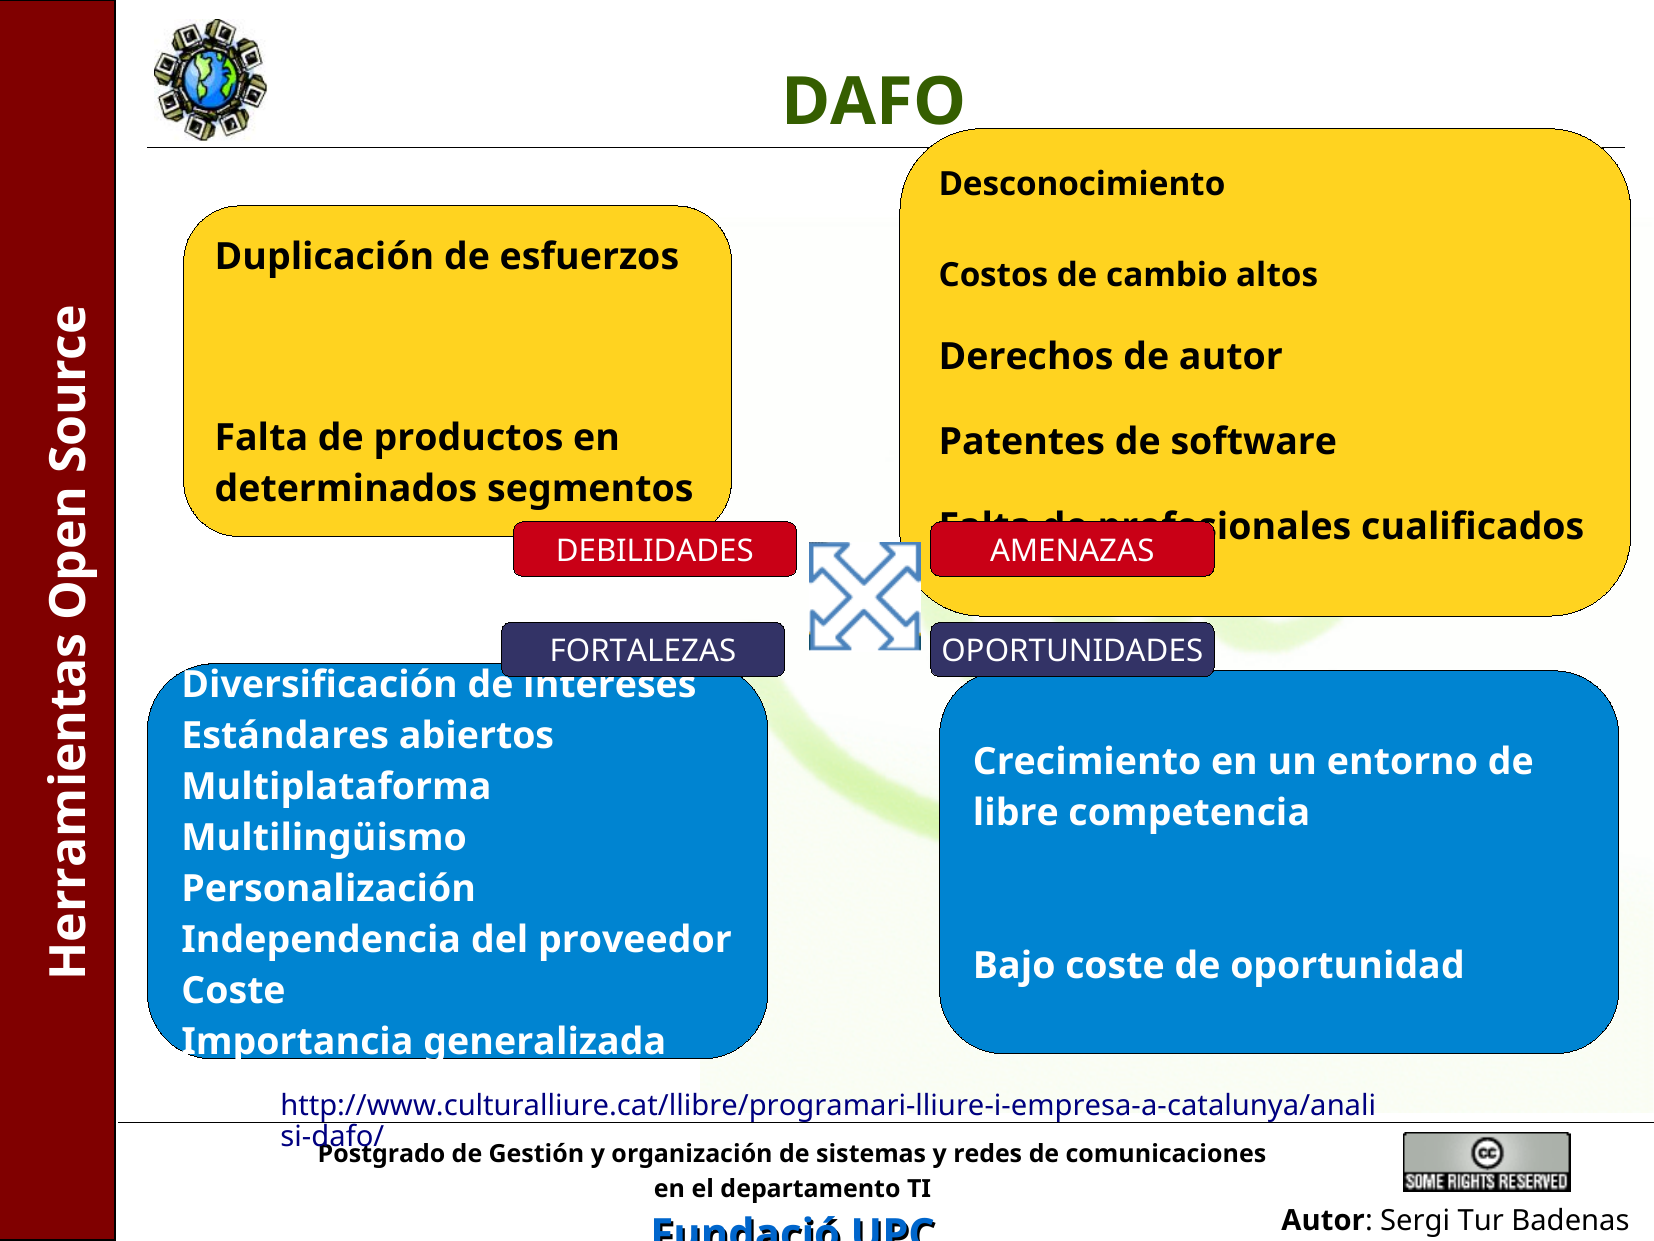

# DAFO
Desconocimiento
Costos de cambio altos
Derechos de autor
Patentes de software
Falta de profesionales cualificados
Duplicación de esfuerzos
Falta de productos en
determinados segmentos
DEBILIDADES
AMENAZAS
FORTALEZAS
OPORTUNIDADES
Diversificación de intereses
Estándares abiertos
Multiplataforma
Multilingüismo
Personalización
Independencia del proveedor
Coste
Importancia generalizada
Crecimiento en un entorno de libre competencia
Bajo coste de oportunidad
http://www.culturalliure.cat/llibre/programari-lliure-i-empresa-a-catalunya/analisi-dafo/